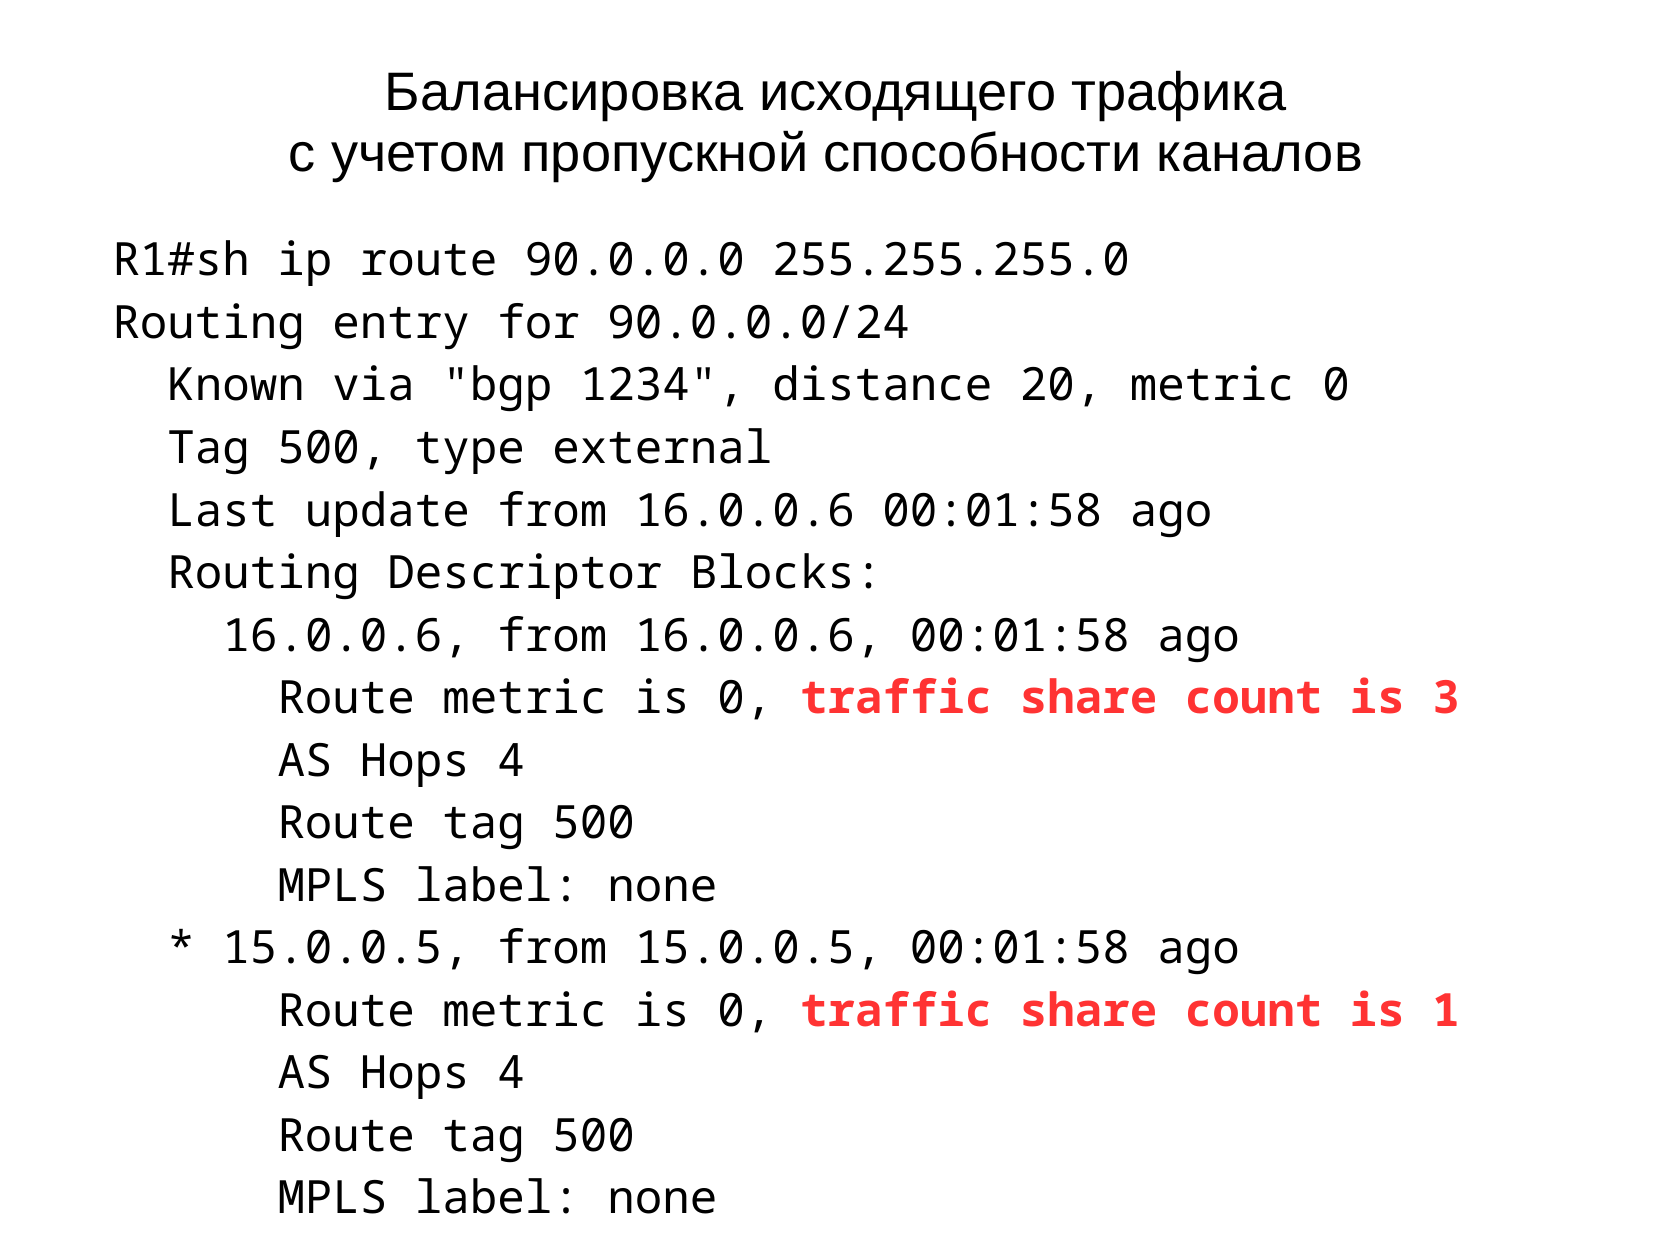

Балансировка исходящего трафика
с учетом пропускной способности каналов
# R1#sh ip route 90.0.0.0 255.255.255.0
Routing entry for 90.0.0.0/24
 Known via "bgp 1234", distance 20, metric 0
 Tag 500, type external
 Last update from 16.0.0.6 00:01:58 ago
 Routing Descriptor Blocks:
 16.0.0.6, from 16.0.0.6, 00:01:58 ago
 Route metric is 0, traffic share count is 3
 AS Hops 4
 Route tag 500
 MPLS label: none
 * 15.0.0.5, from 15.0.0.5, 00:01:58 ago
 Route metric is 0, traffic share count is 1
 AS Hops 4
 Route tag 500
 MPLS label: none